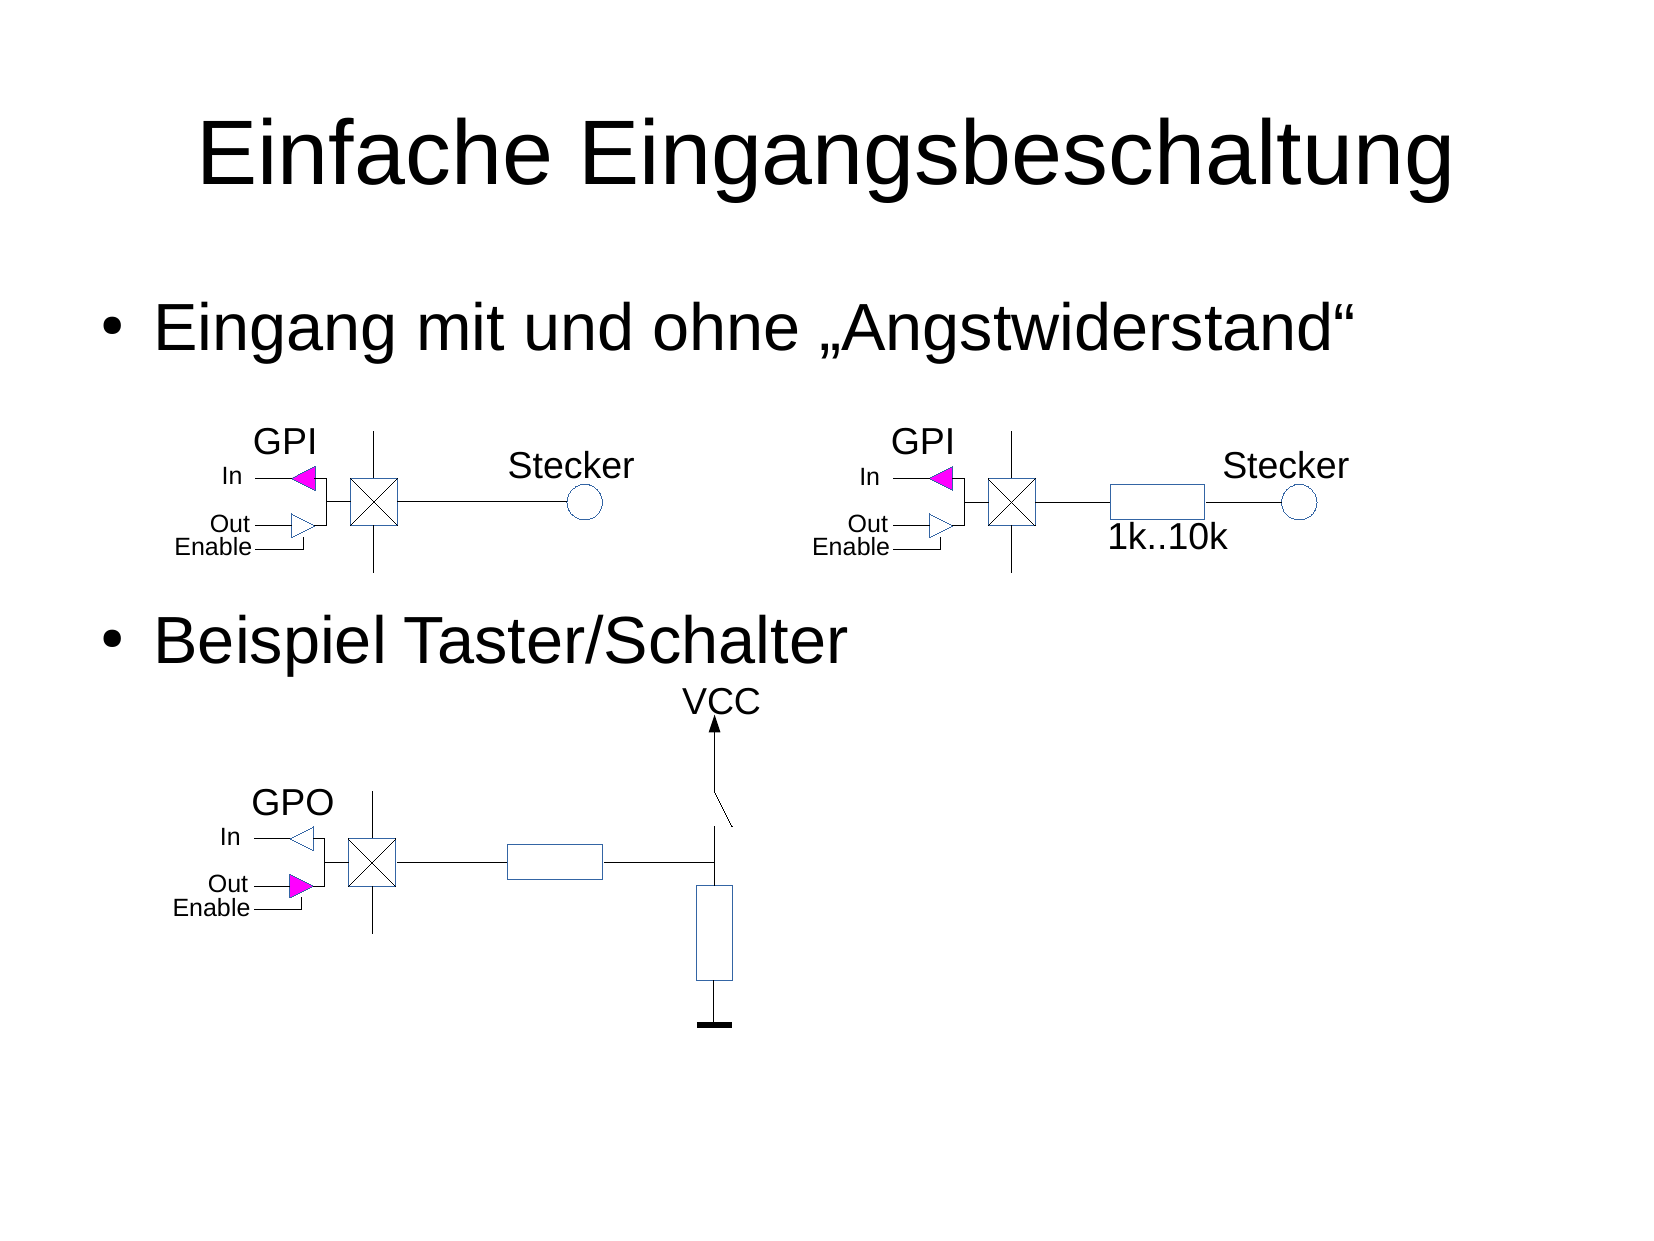

# Einfache Eingangsbeschaltung
Eingang mit und ohne „Angstwiderstand“
Beispiel Taster/Schalter
GPI
In
Out
Enable
GPI
In
Out
Enable
Stecker
Stecker
1k..10k
VCC
GPO
In
Out
Enable